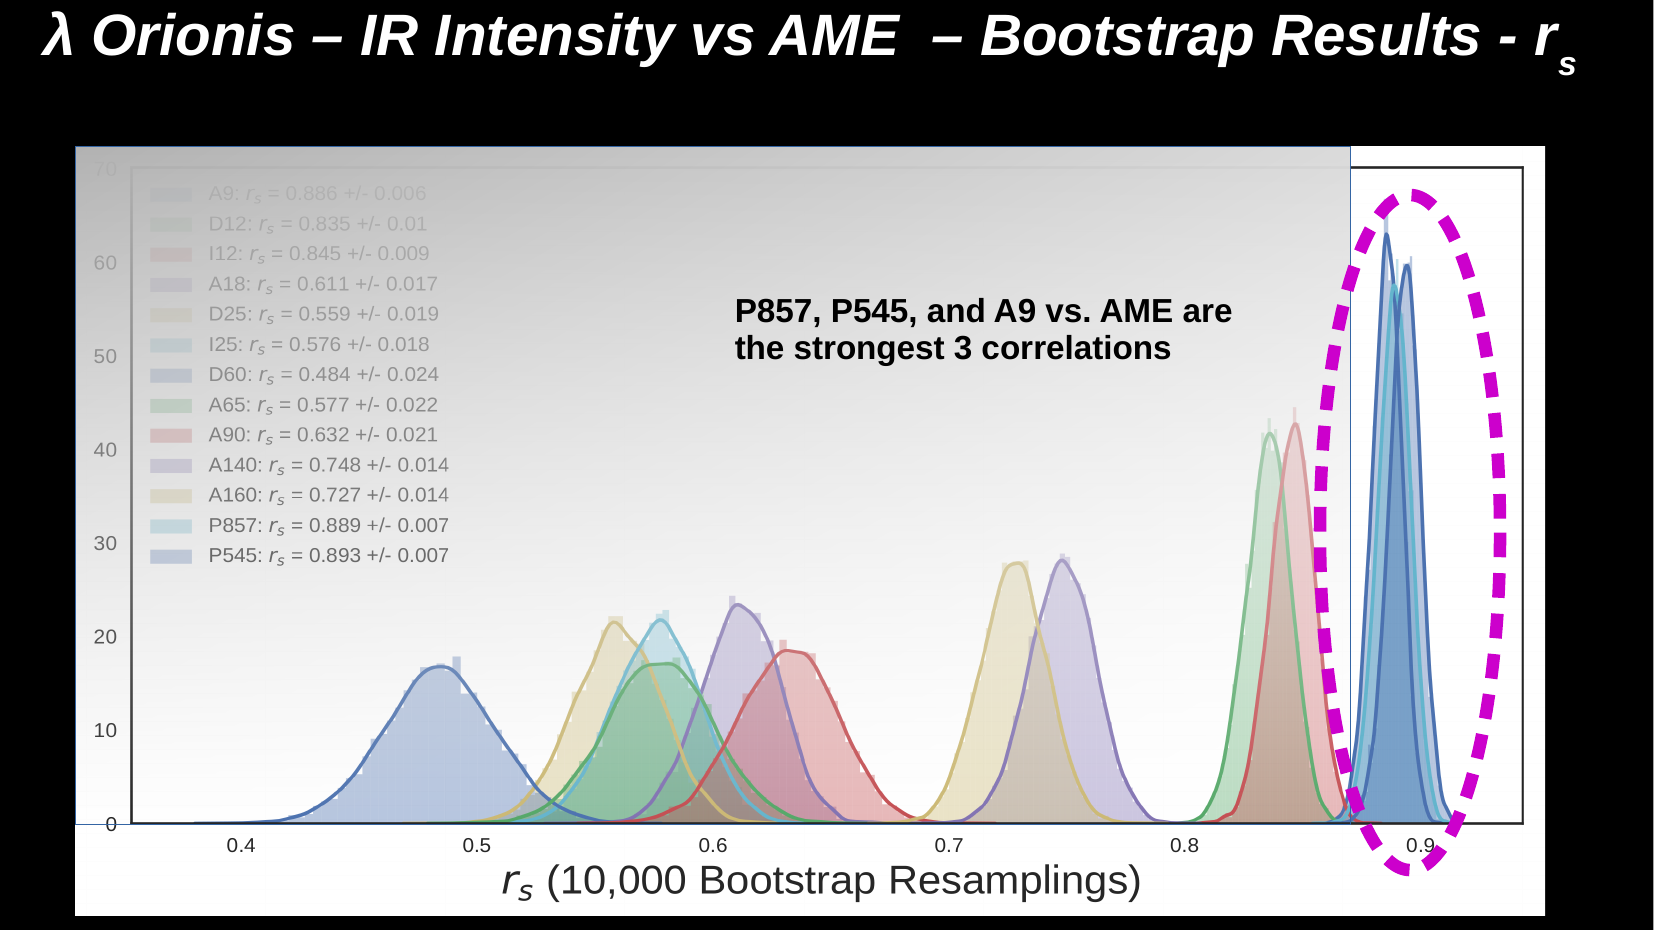

λ Orionis – IR Intensity vs AME – Bootstrap Results - rs
P857, P545, and A9 vs. AME are the strongest 3 correlations